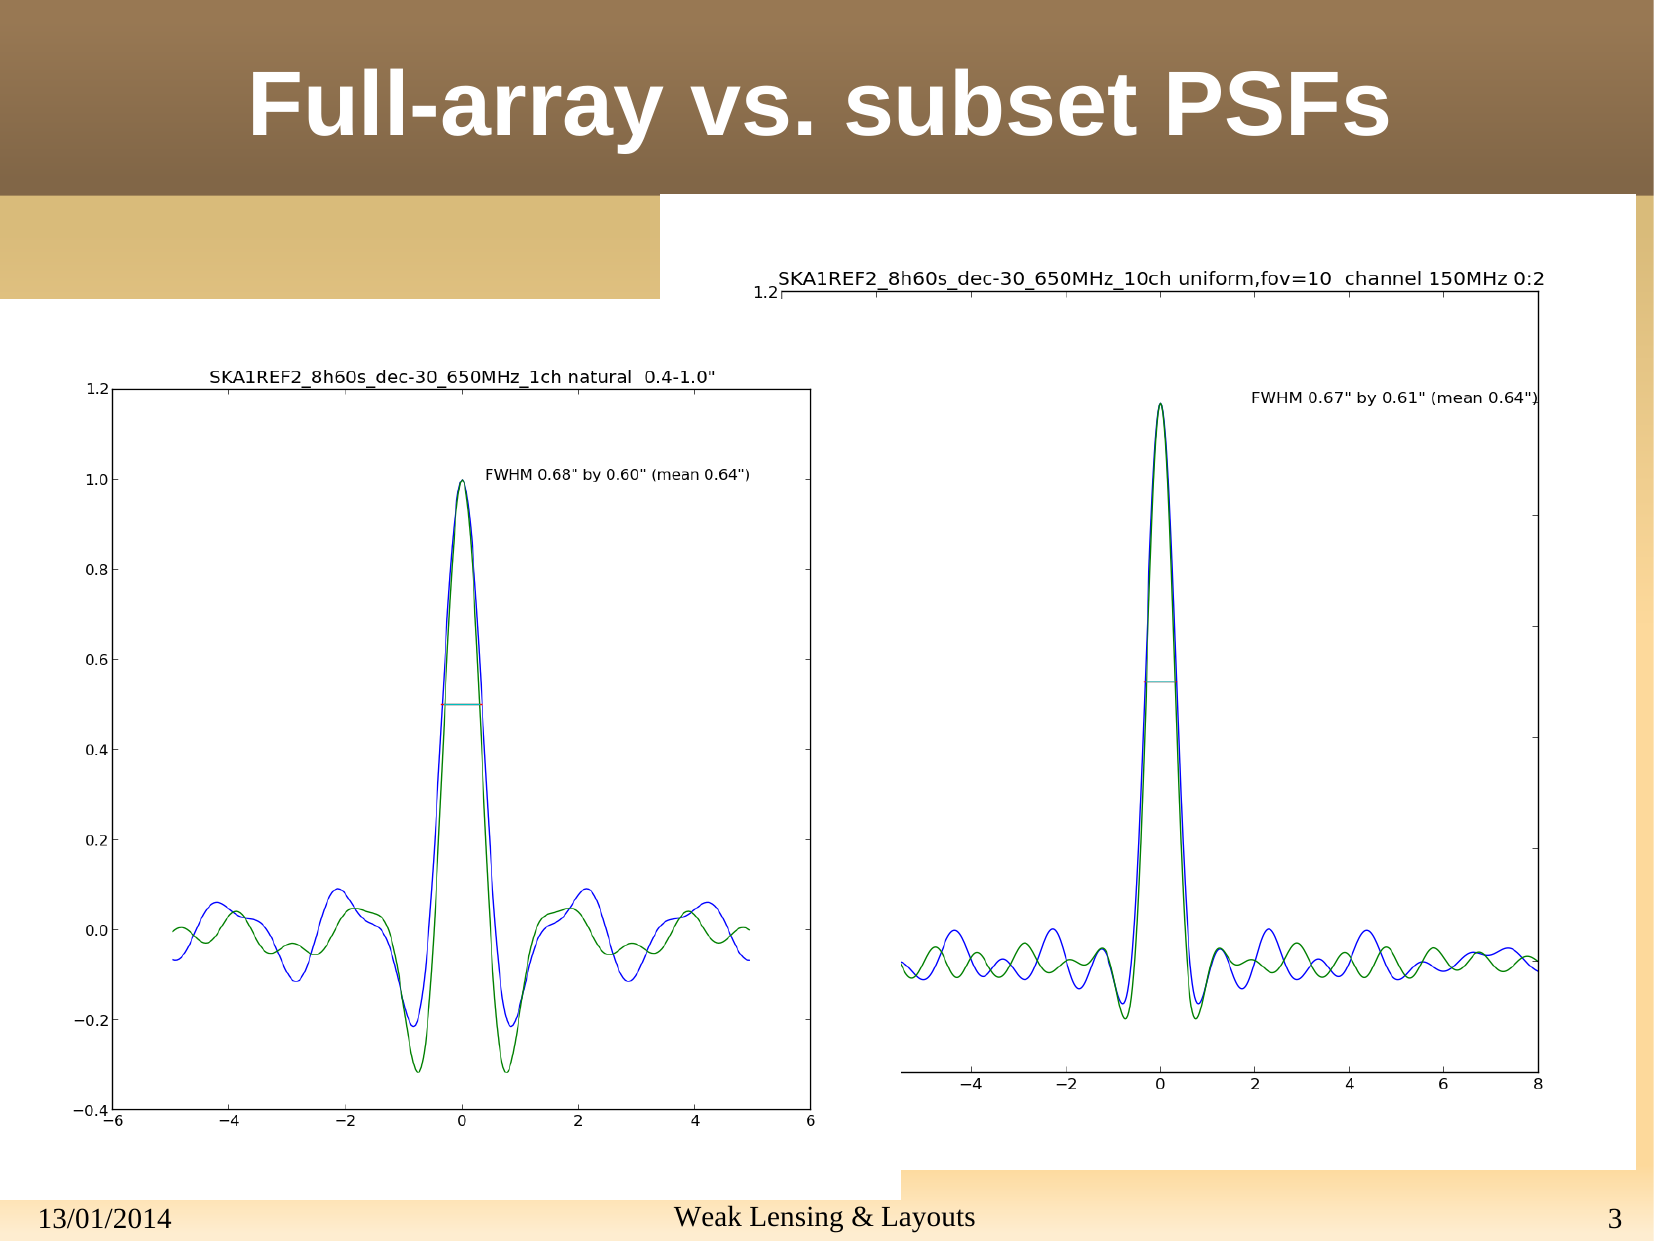

# Full-array vs. subset PSFs
Weak Lensing & Layouts
13/01/2014
3